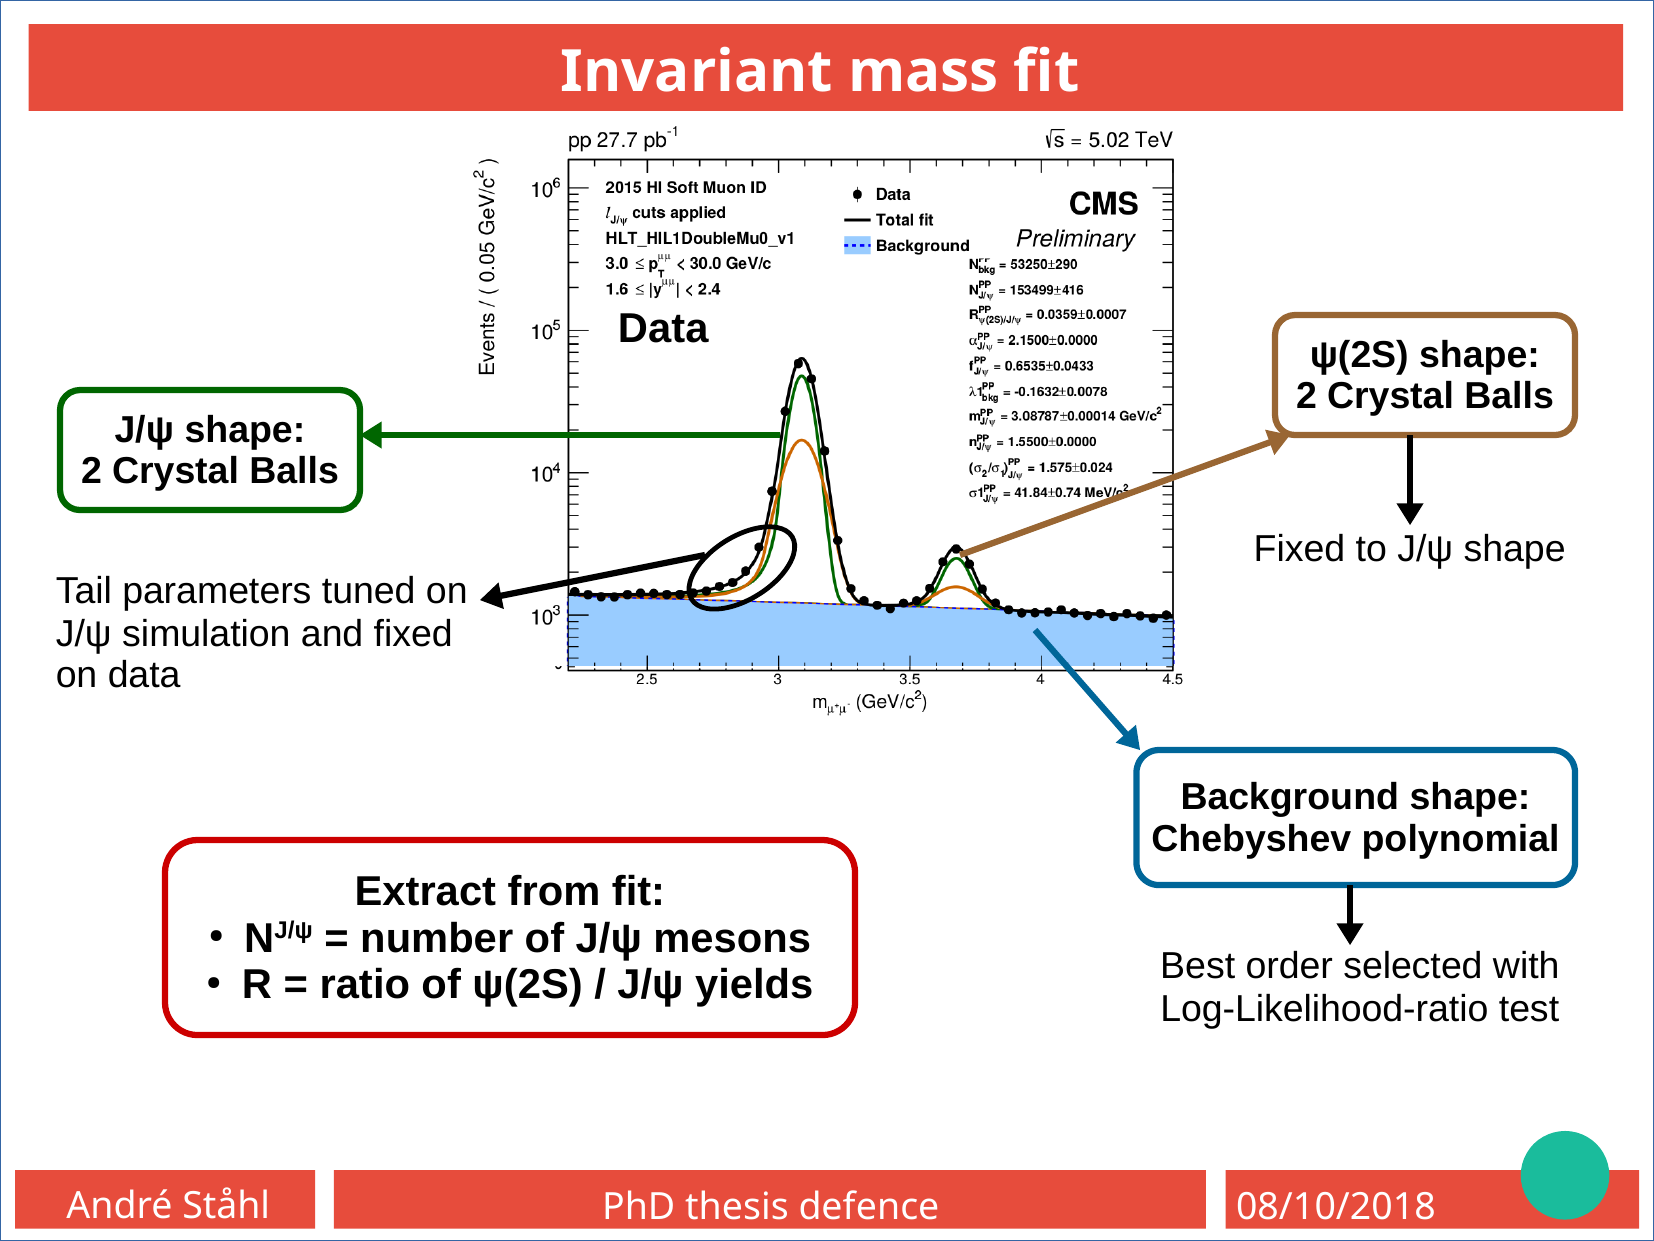

# Invariant mass fit
Data
ψ(2S) shape:
2 Crystal Balls
J/ψ shape:
2 Crystal Balls
Fixed to J/ψ shape
Tail parameters tuned on J/ψ simulation and fixed on data
Background shape:
Chebyshev polynomial
Extract from fit:
NJ/ψ = number of J/ψ mesons
R = ratio of ψ(2S) / J/ψ yields
Best order selected with Log-Likelihood-ratio test
08/10/2018